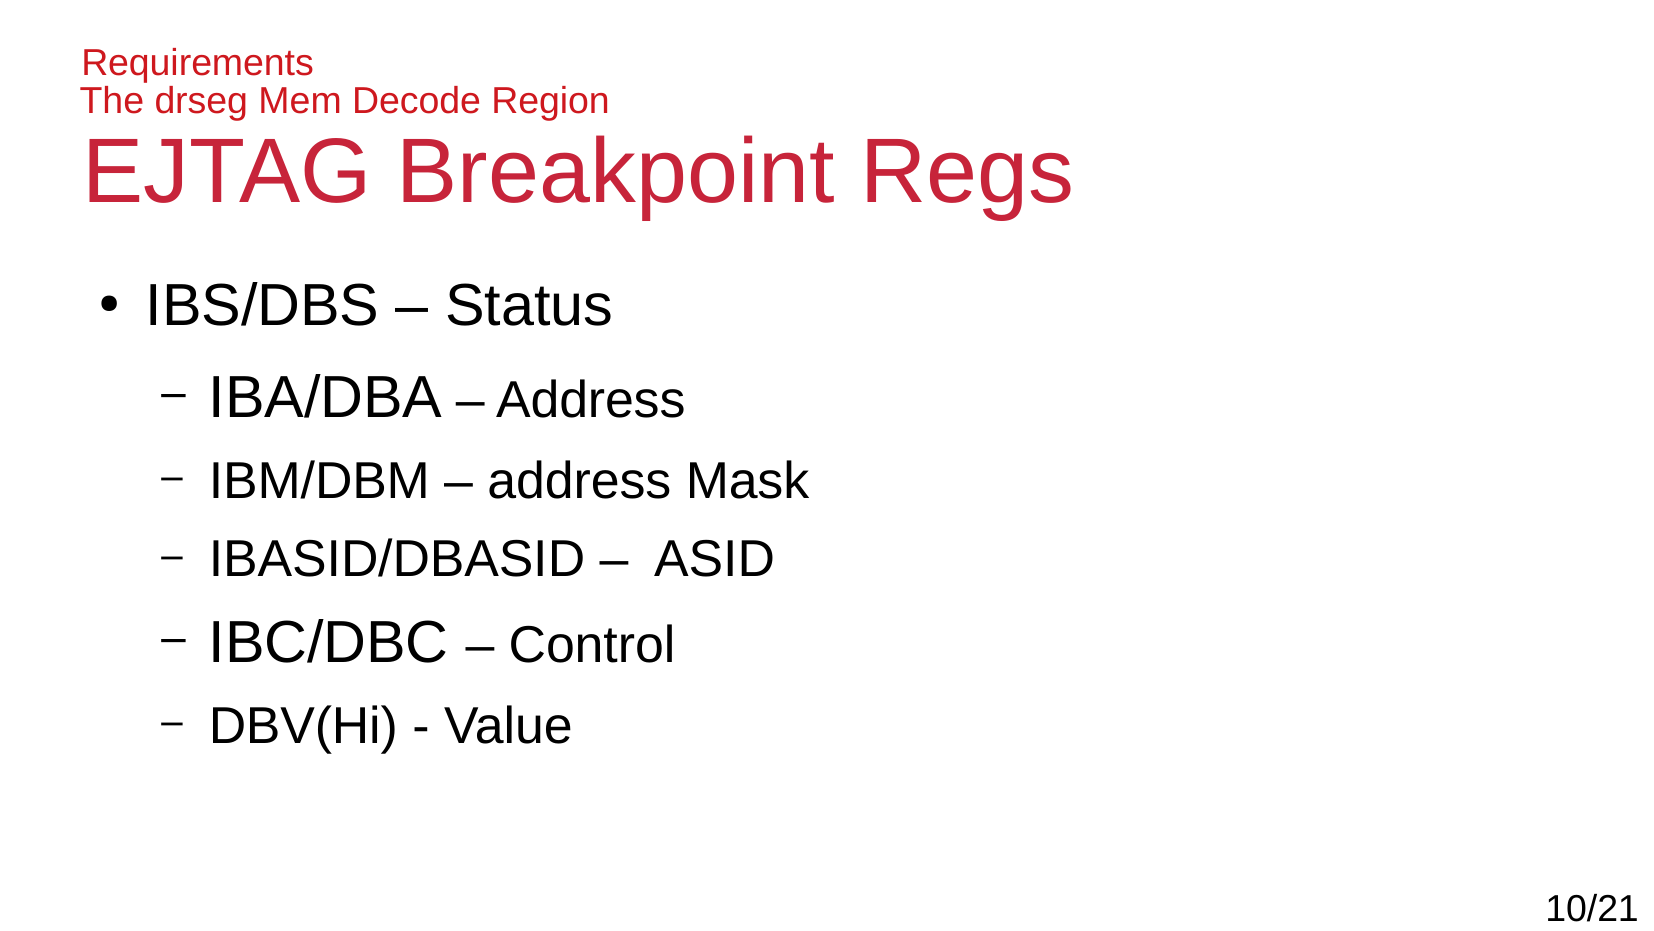

Requirements
The drseg Mem Decode Region
# EJTAG Breakpoint Regs
IBS/DBS – Status
IBA/DBA – Address
IBM/DBM – address Mask
IBASID/DBASID – ASID
IBC/DBC – Control
DBV(Hi) - Value